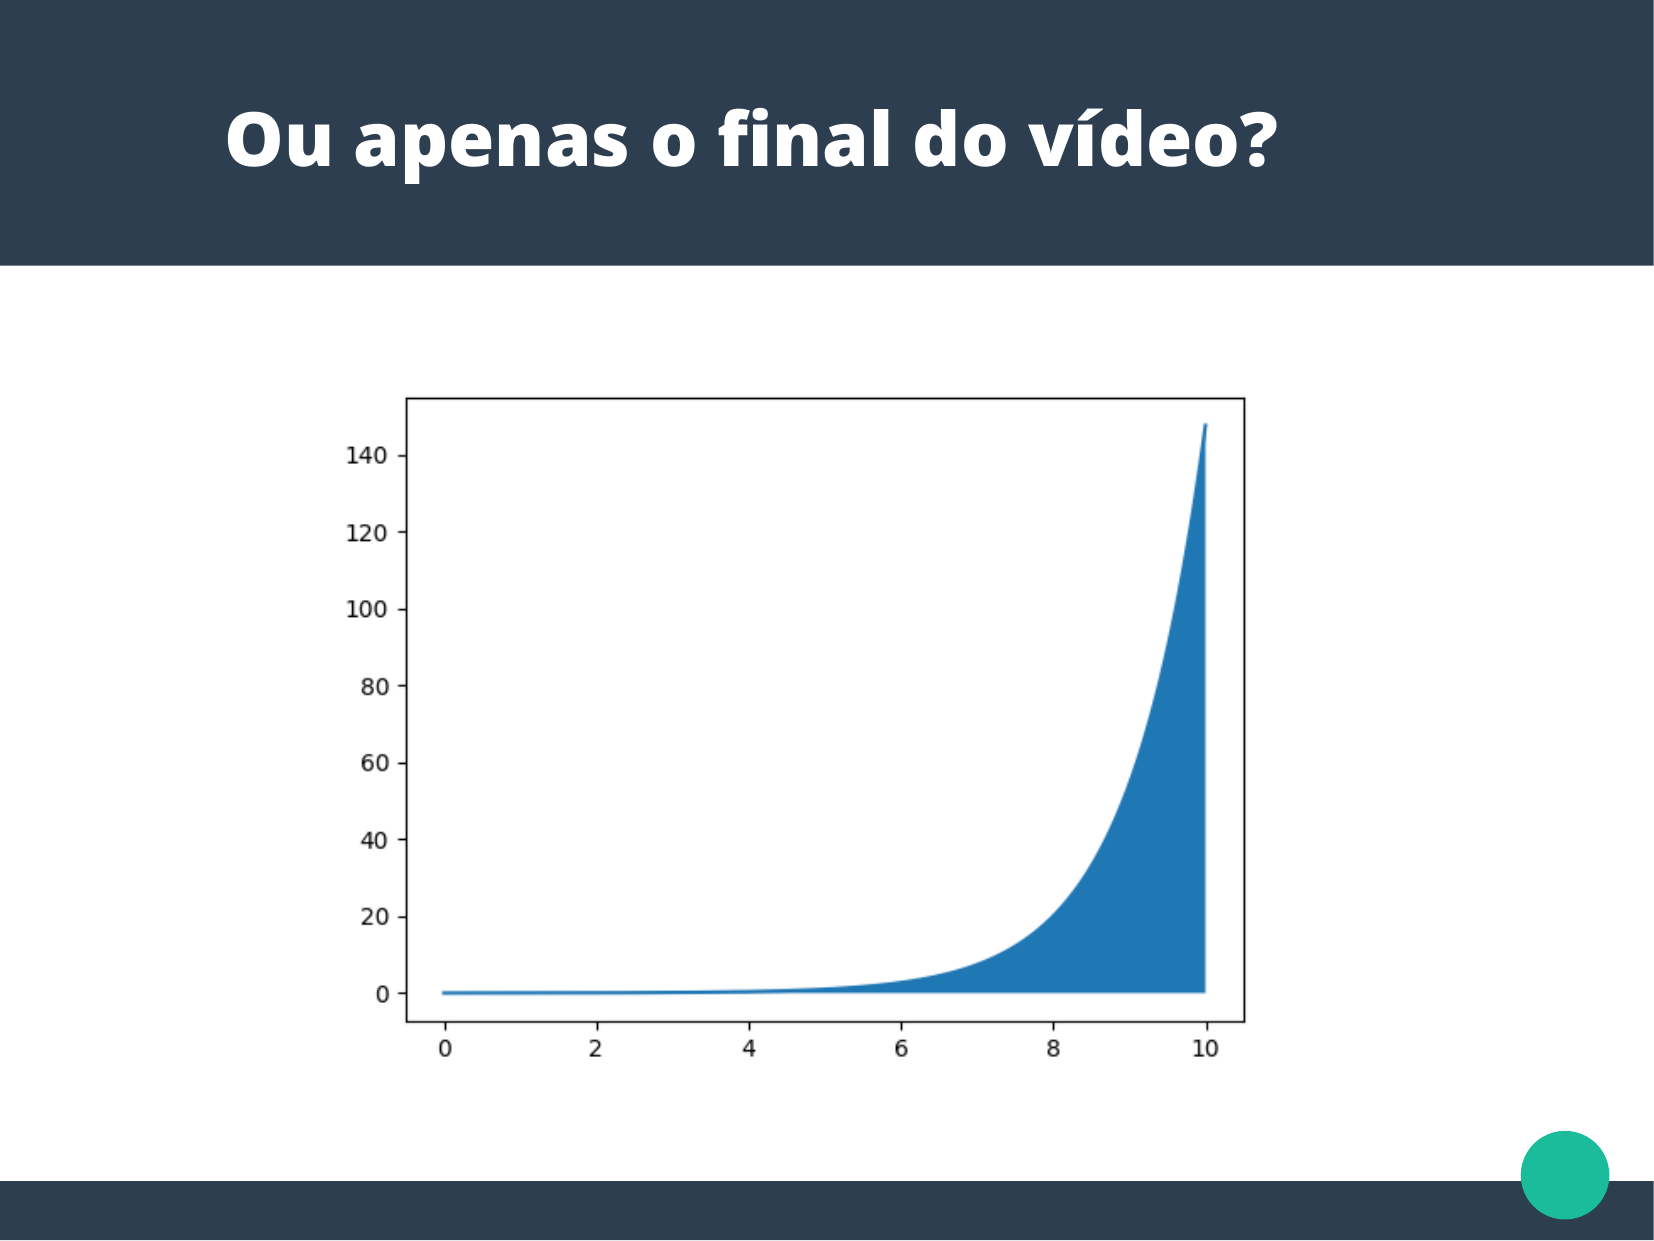

# Ou apenas o final do vídeo?